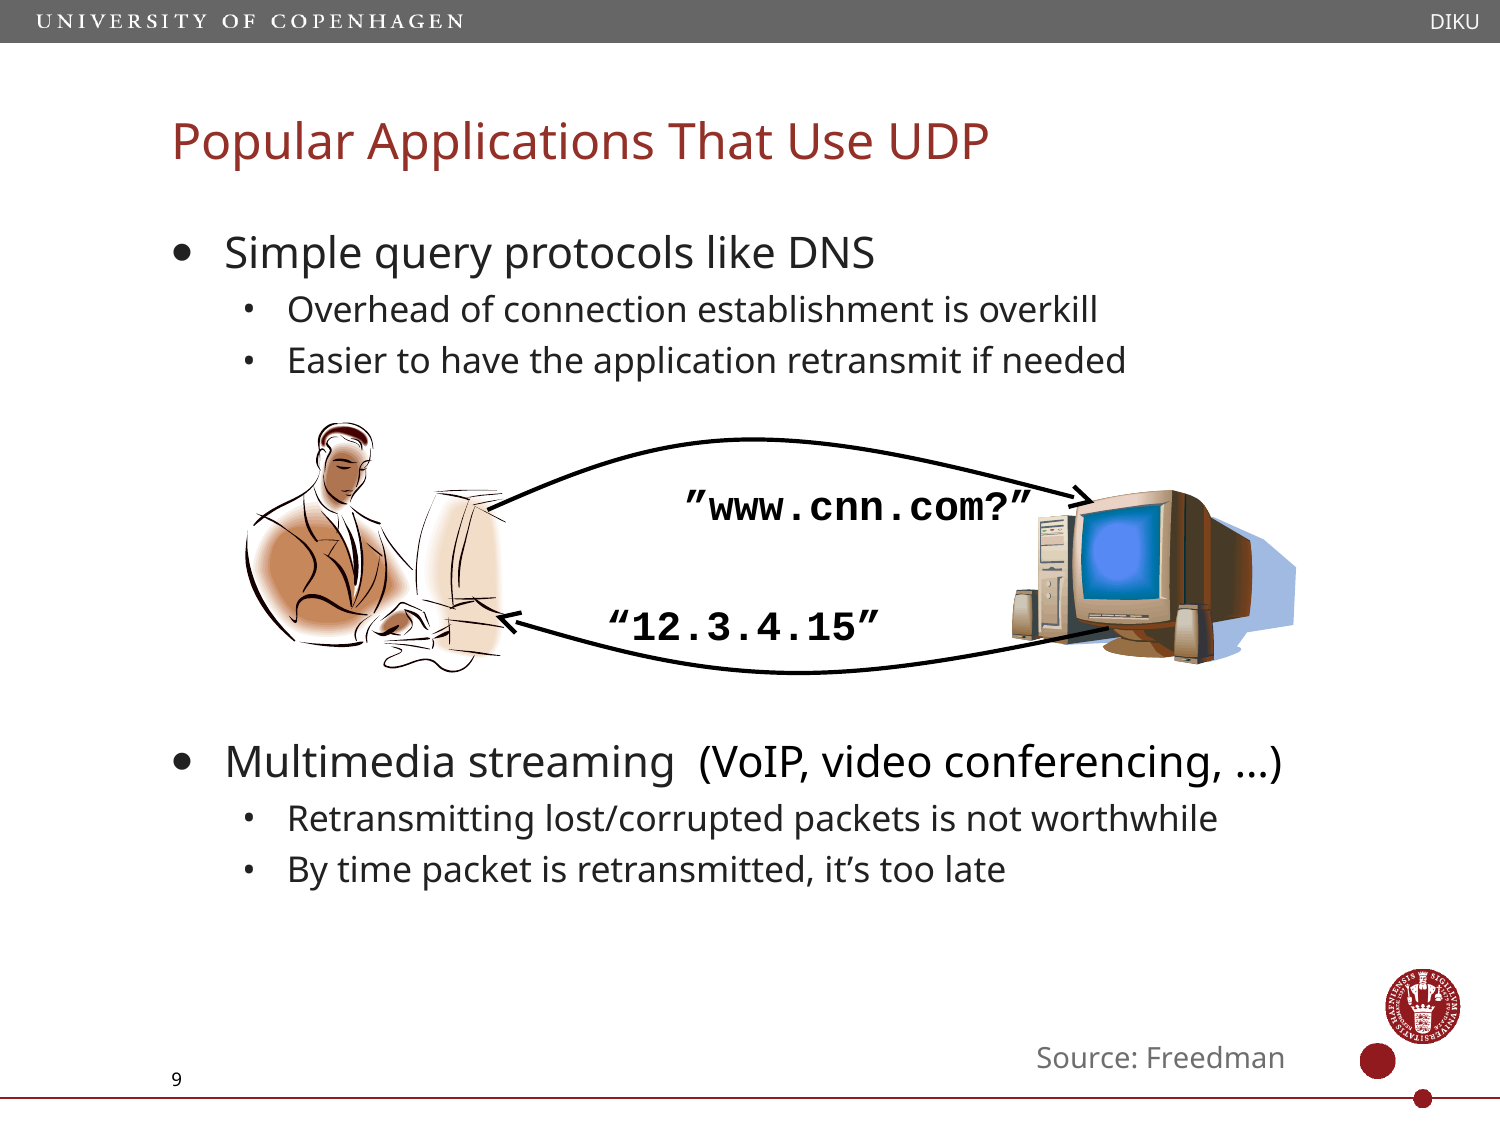

DIKU
# Popular Applications That Use UDP
Simple query protocols like DNS
Overhead of connection establishment is overkill
Easier to have the application retransmit if needed
Multimedia streaming (VoIP, video conferencing, …)
Retransmitting lost/corrupted packets is not worthwhile
By time packet is retransmitted, it’s too late
”www.cnn.com?”
“12.3.4.15”
Source: Freedman